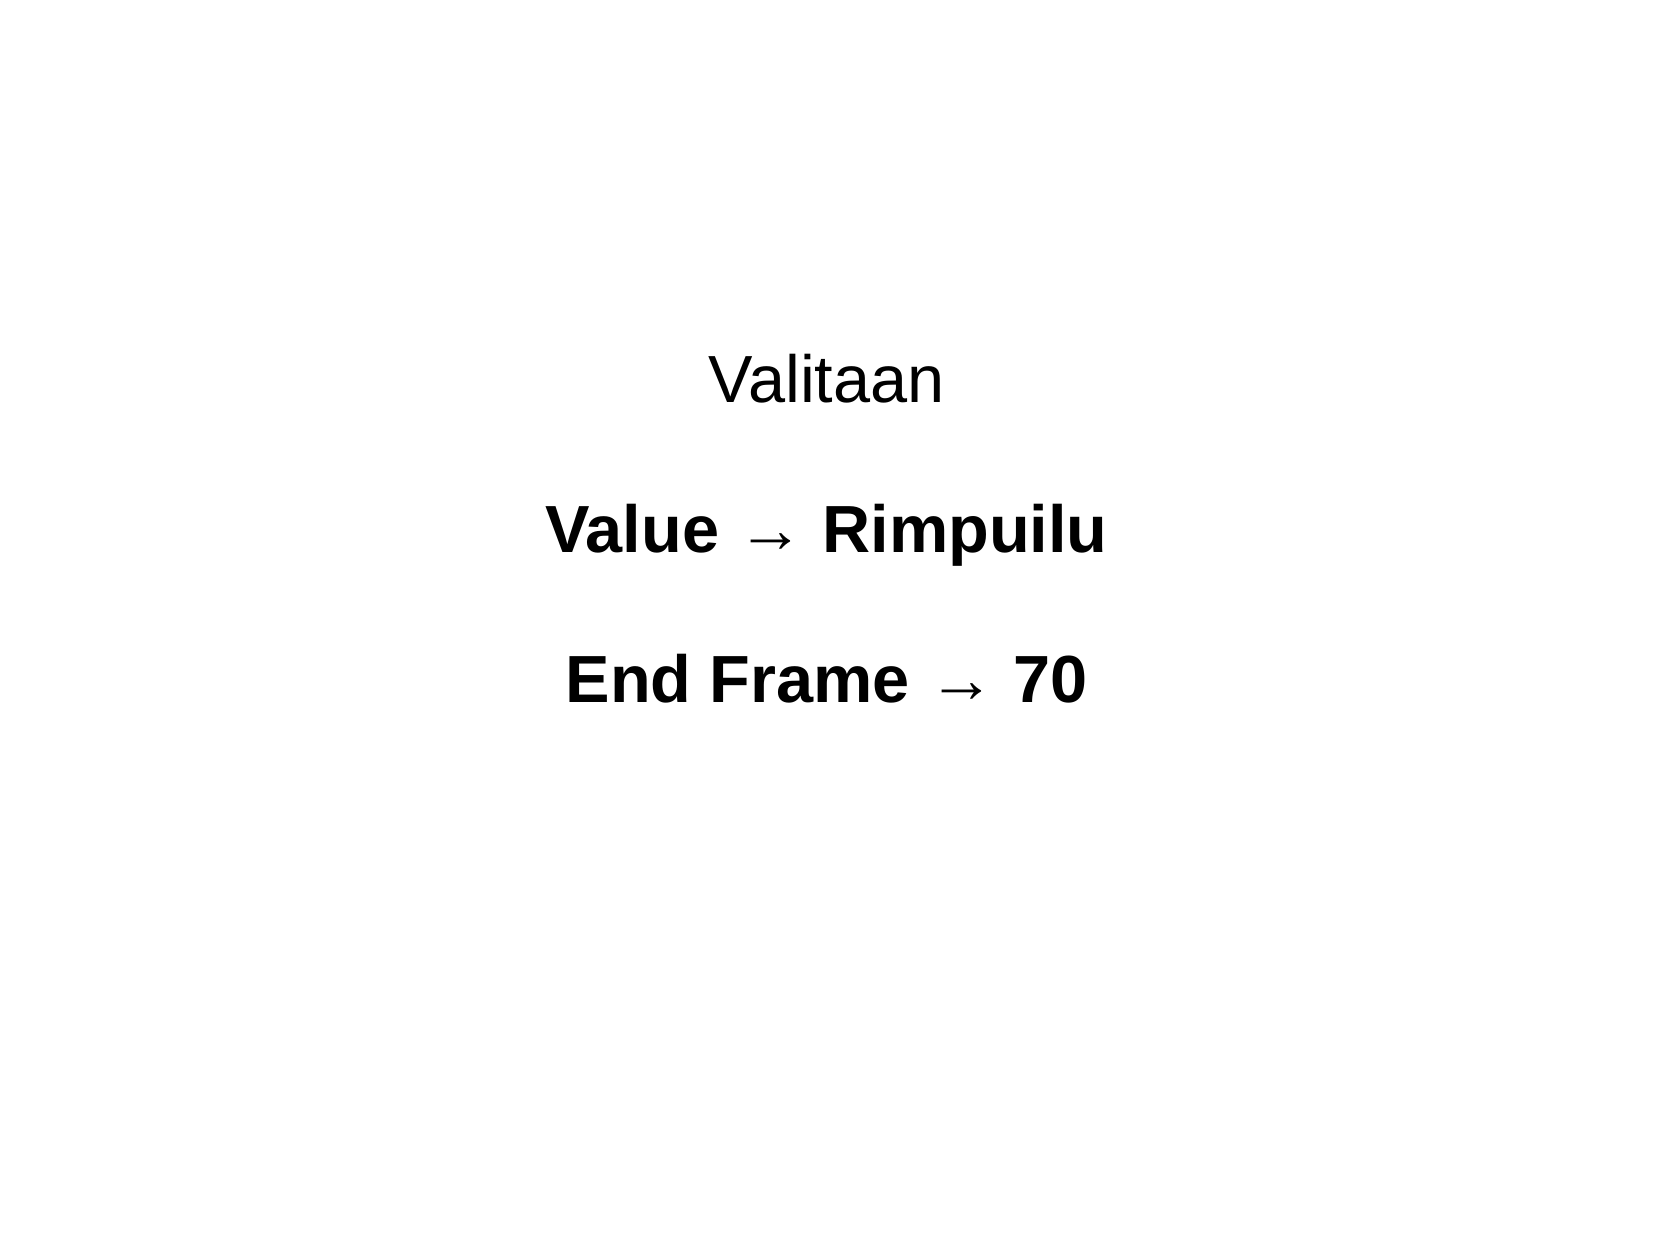

# Valitaan
Value → Rimpuilu
End Frame → 70